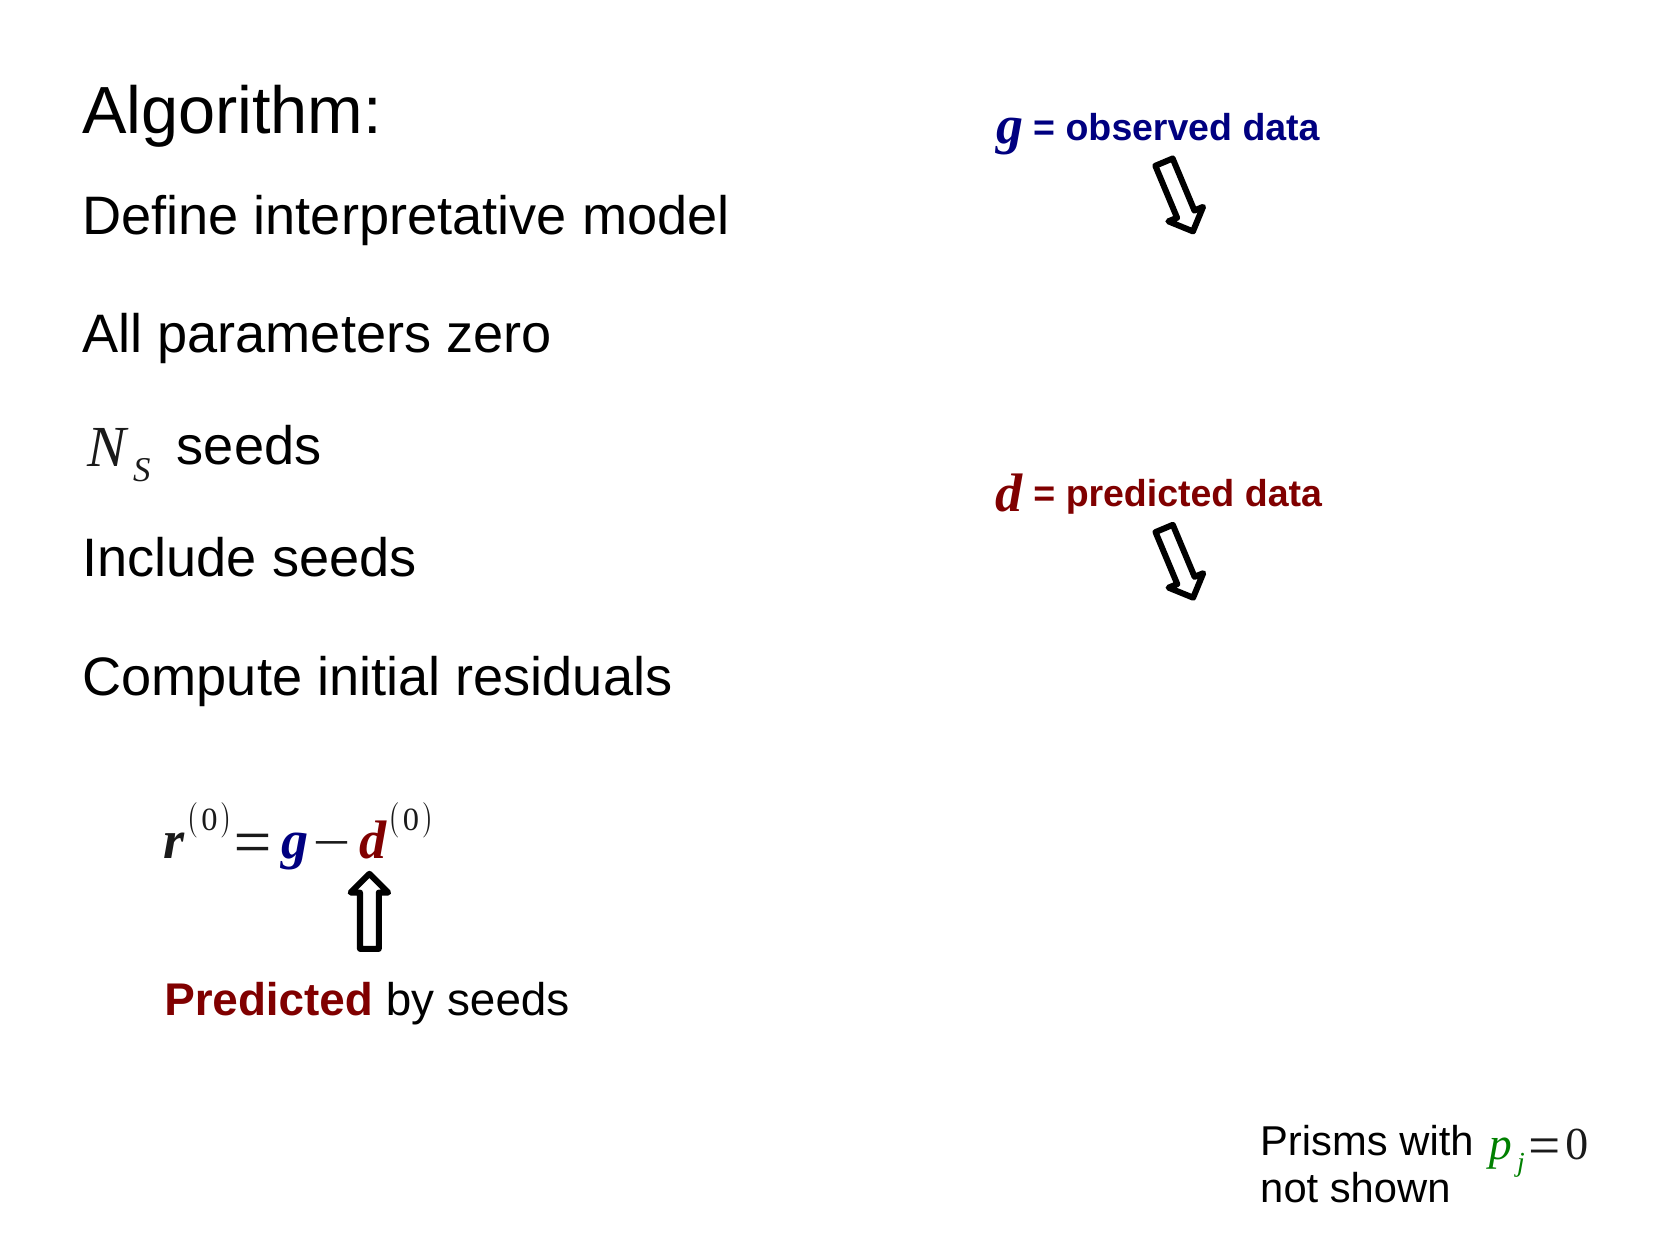

Algorithm:
= observed data
Define interpretative model
All parameters zero
seeds
= predicted data
Include seeds
Compute initial residuals
Predicted by seeds
Prisms with
not shown